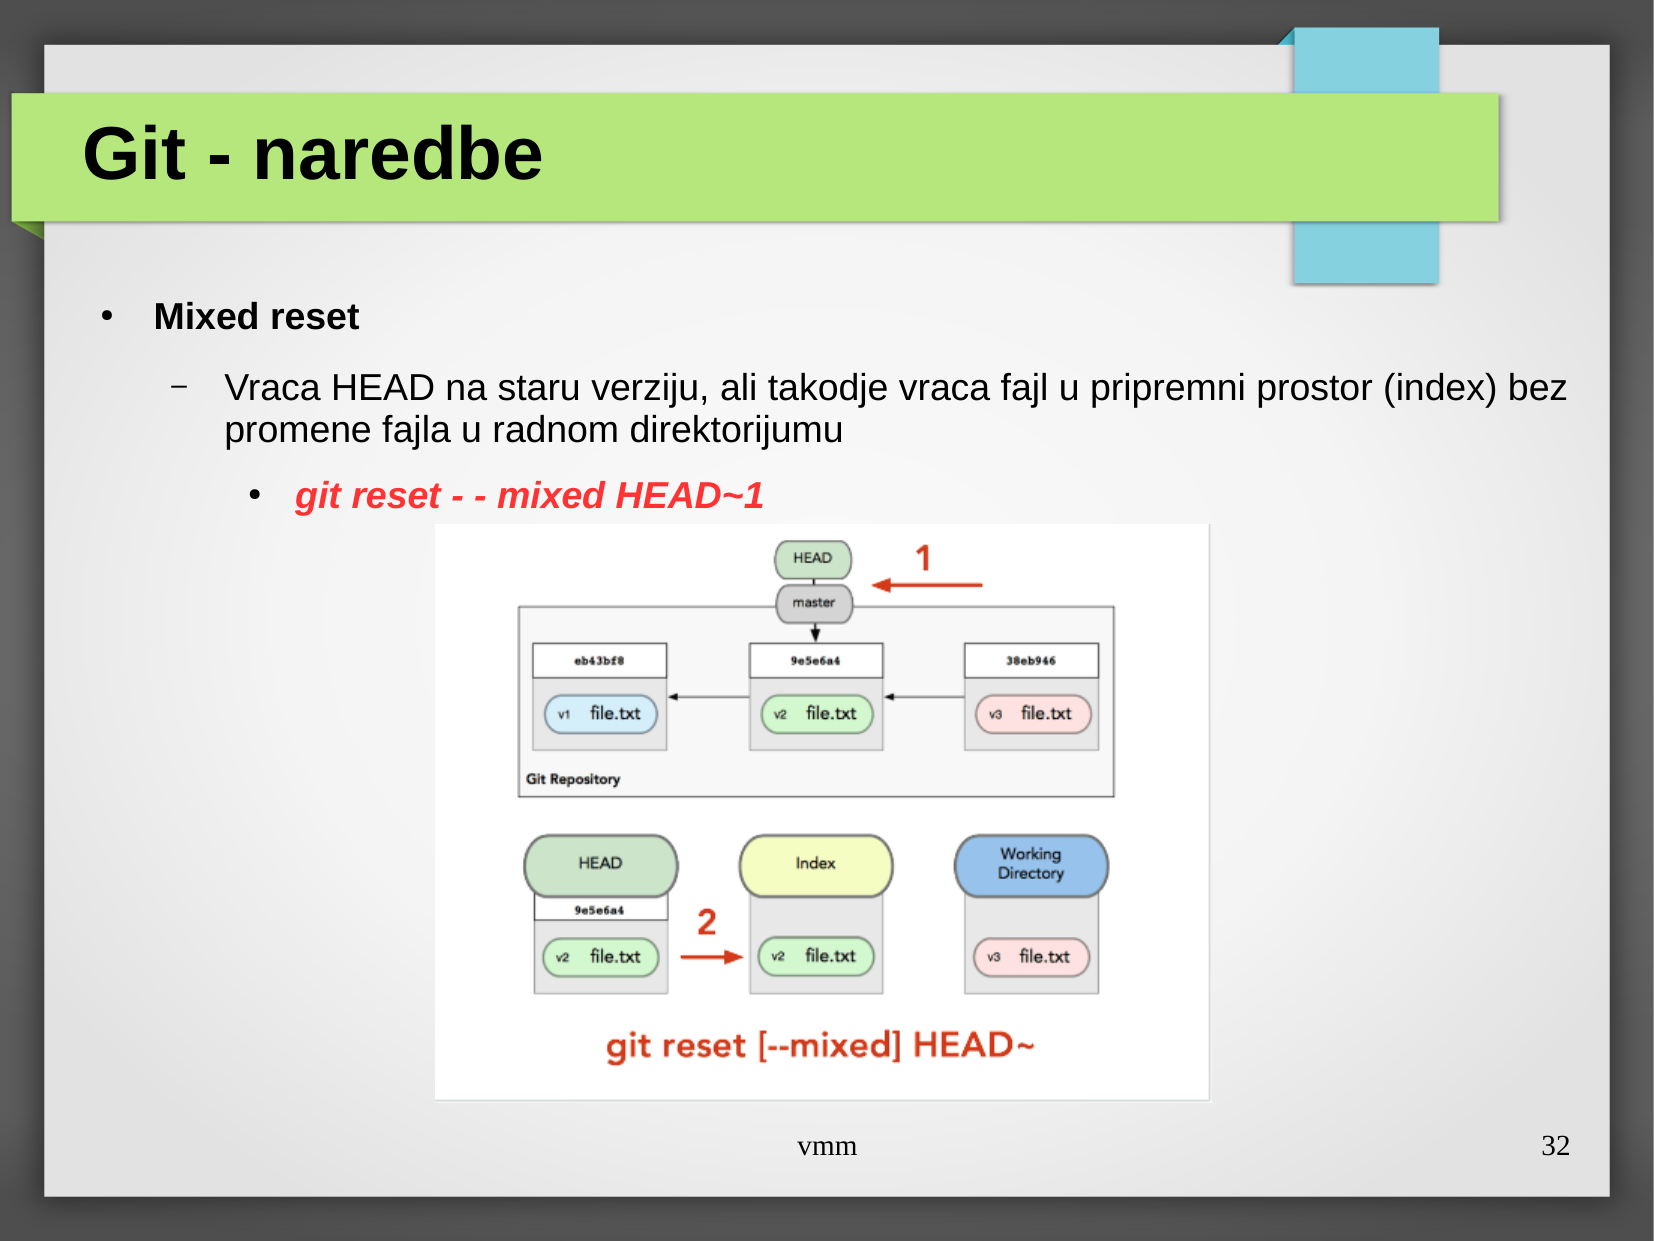

# Git - naredbe
Mixed reset
Vraca HEAD na staru verziju, ali takodje vraca fajl u pripremni prostor (index) bez promene fajla u radnom direktorijumu
git reset - - mixed HEAD~1
vmm
32